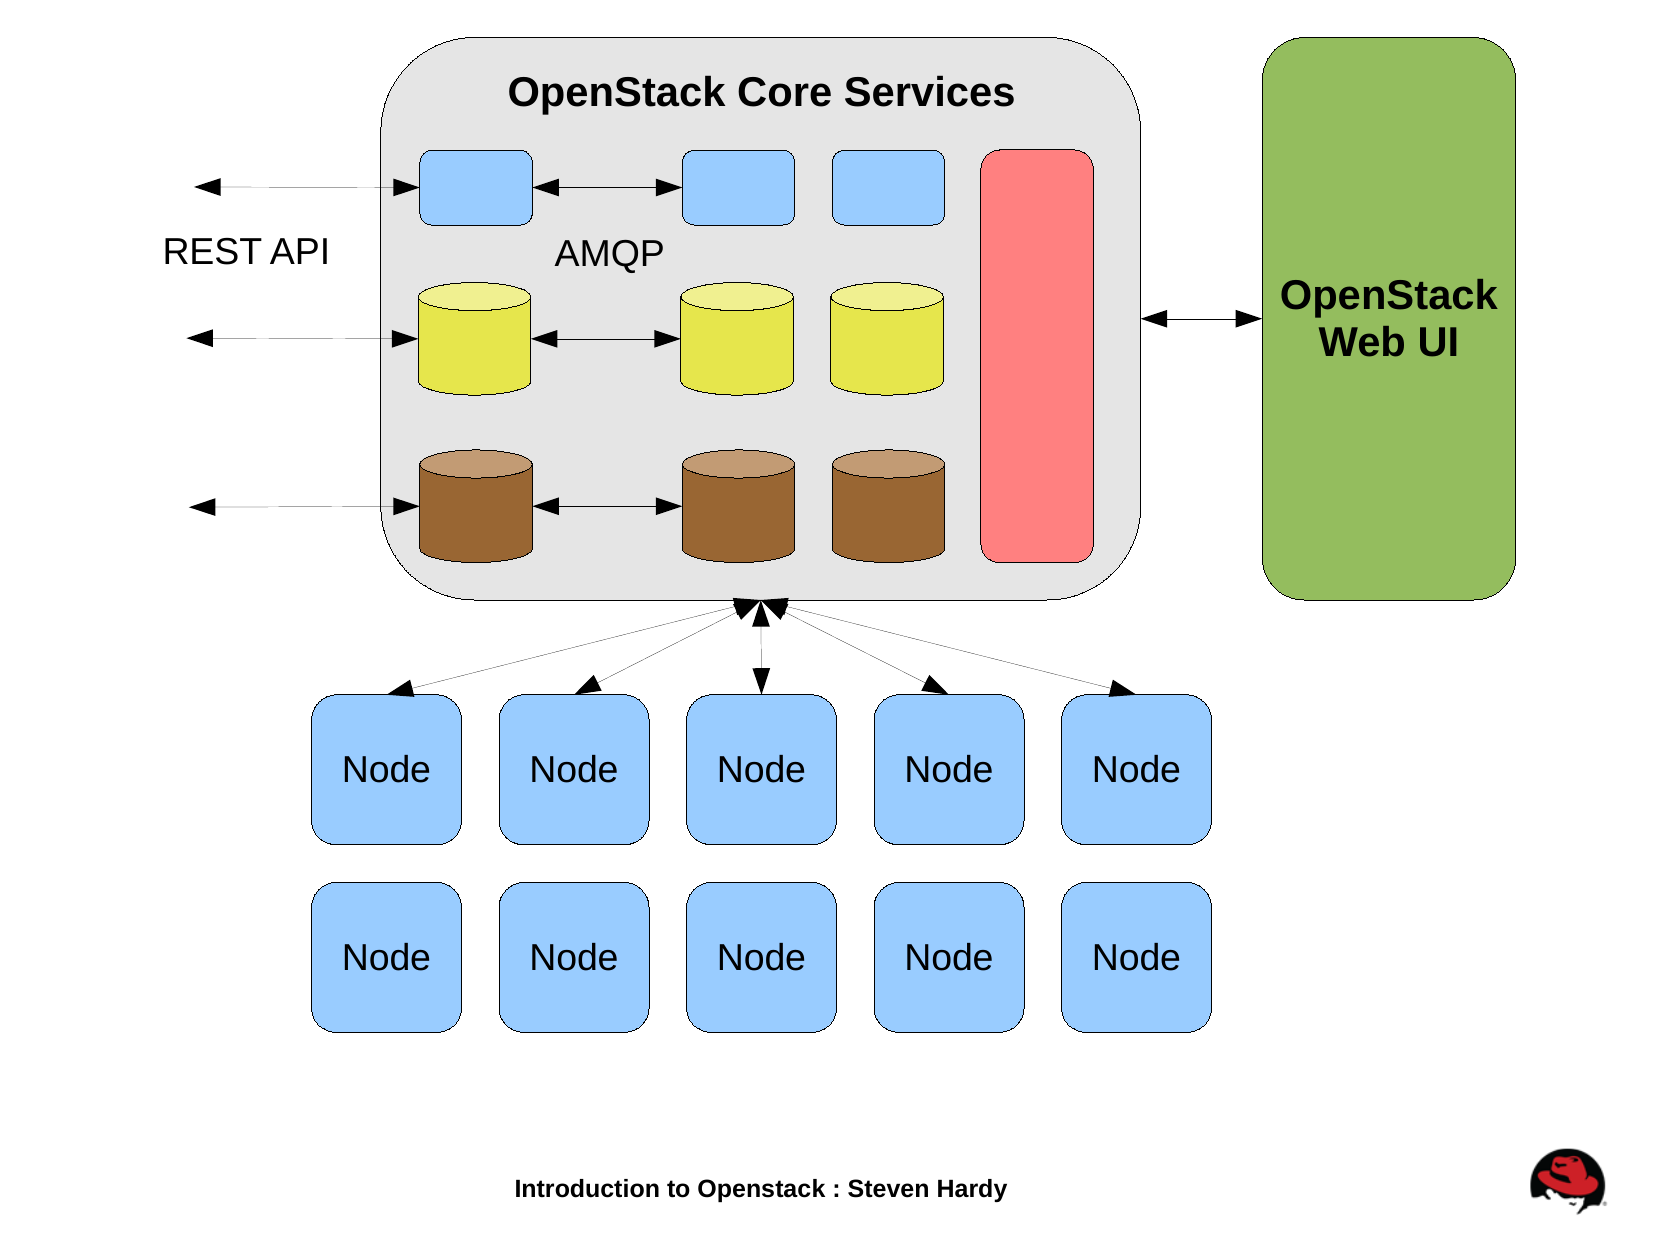

OpenStack
Web UI
OpenStack Core Services
REST API
AMQP
Node
Node
Node
Node
Node
Node
Node
Node
Node
Node